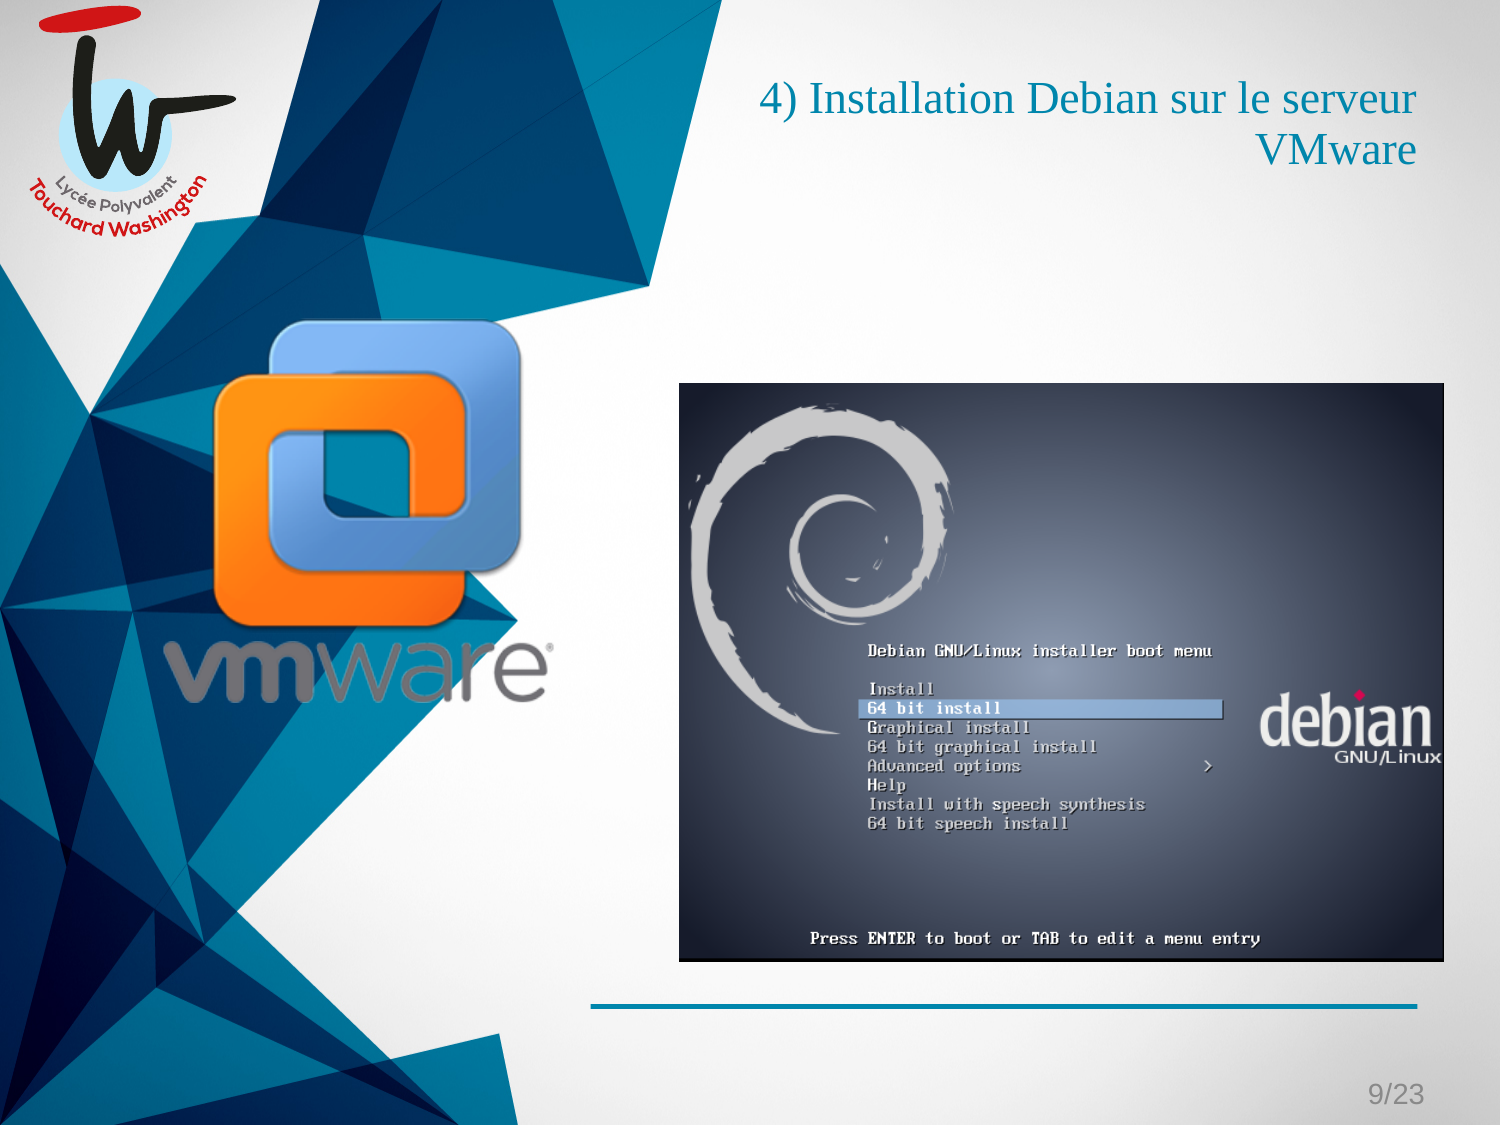

# 4) Installation Debian sur le serveur VMware
9